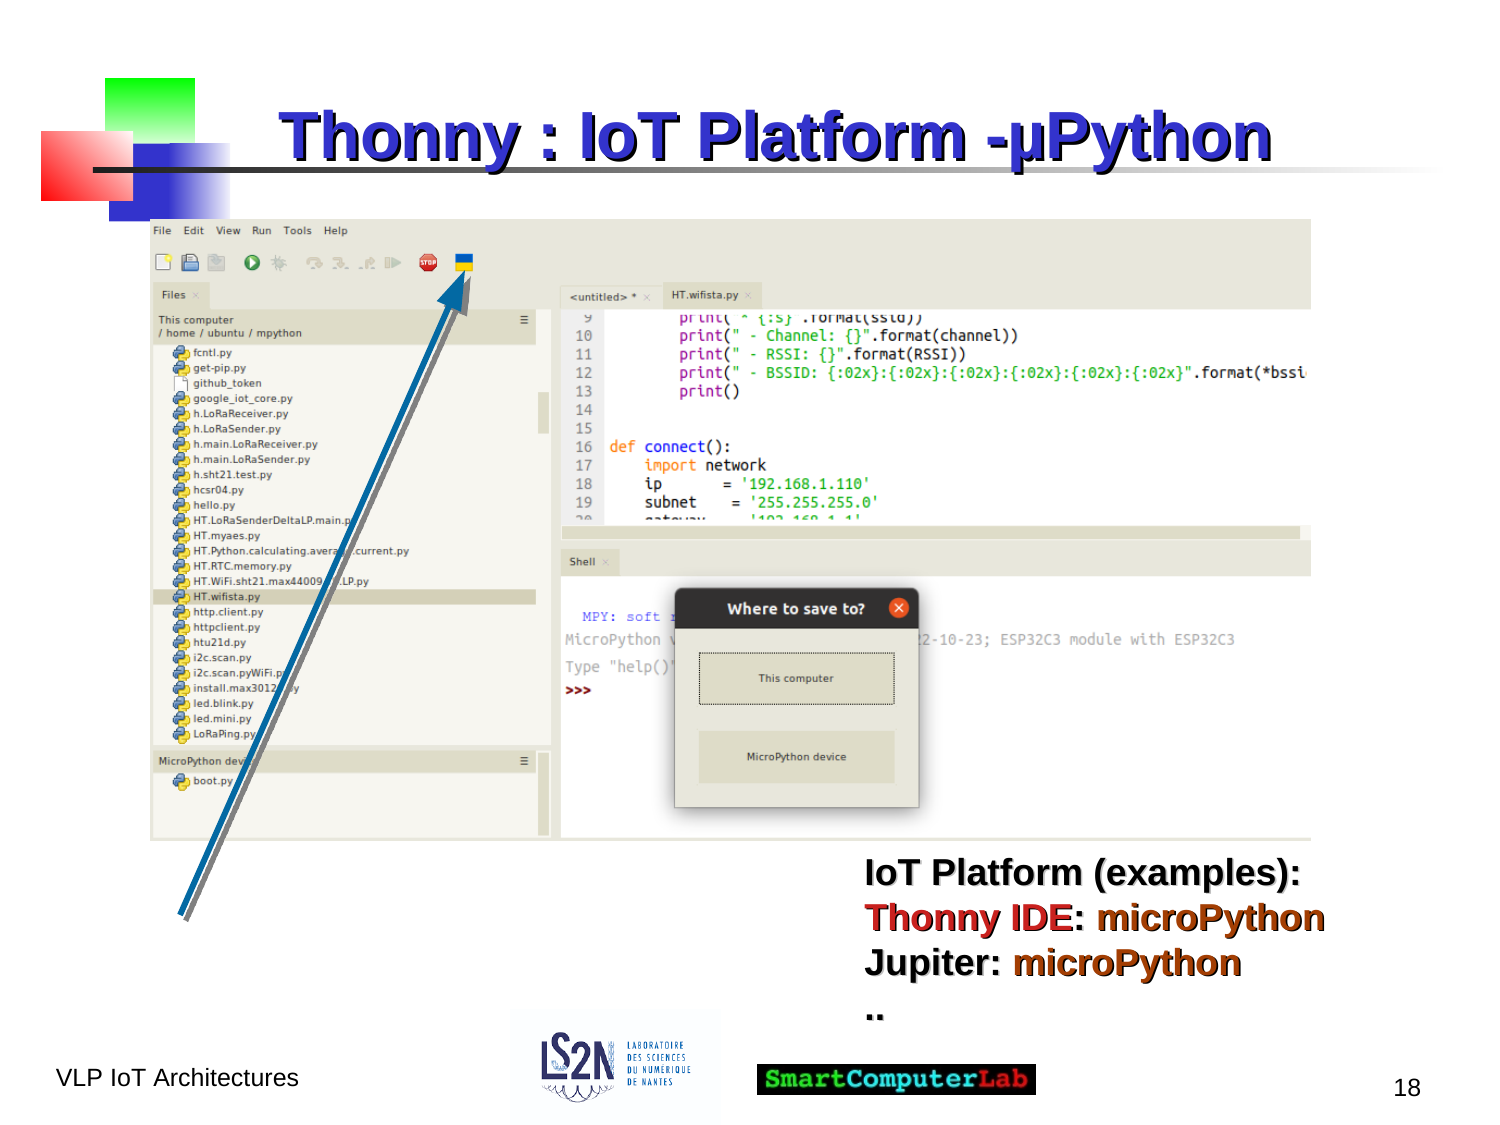

# Thonny : IoT Platform -µPython
IoT Platform (examples):
Thonny IDE: microPython
Jupiter: microPython
..
18